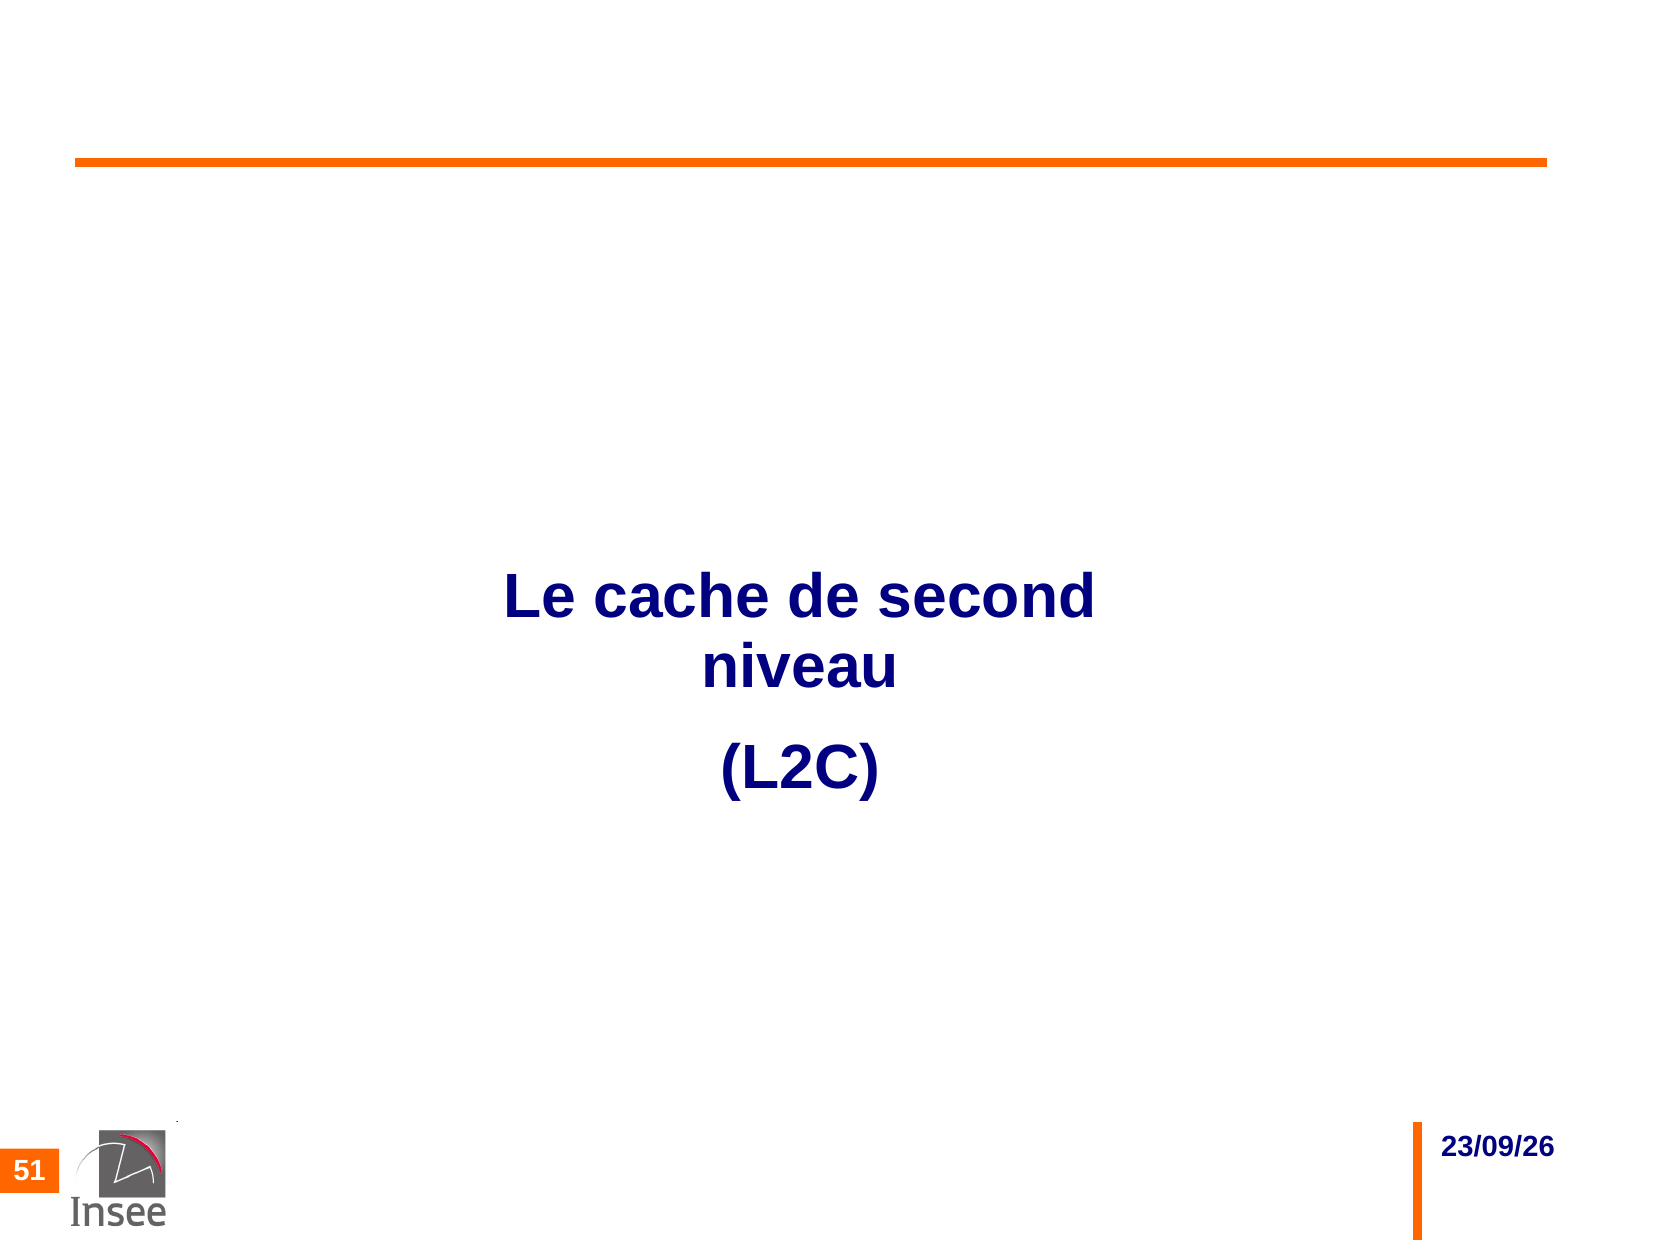

#
Le cache de second niveau
(L2C)
51